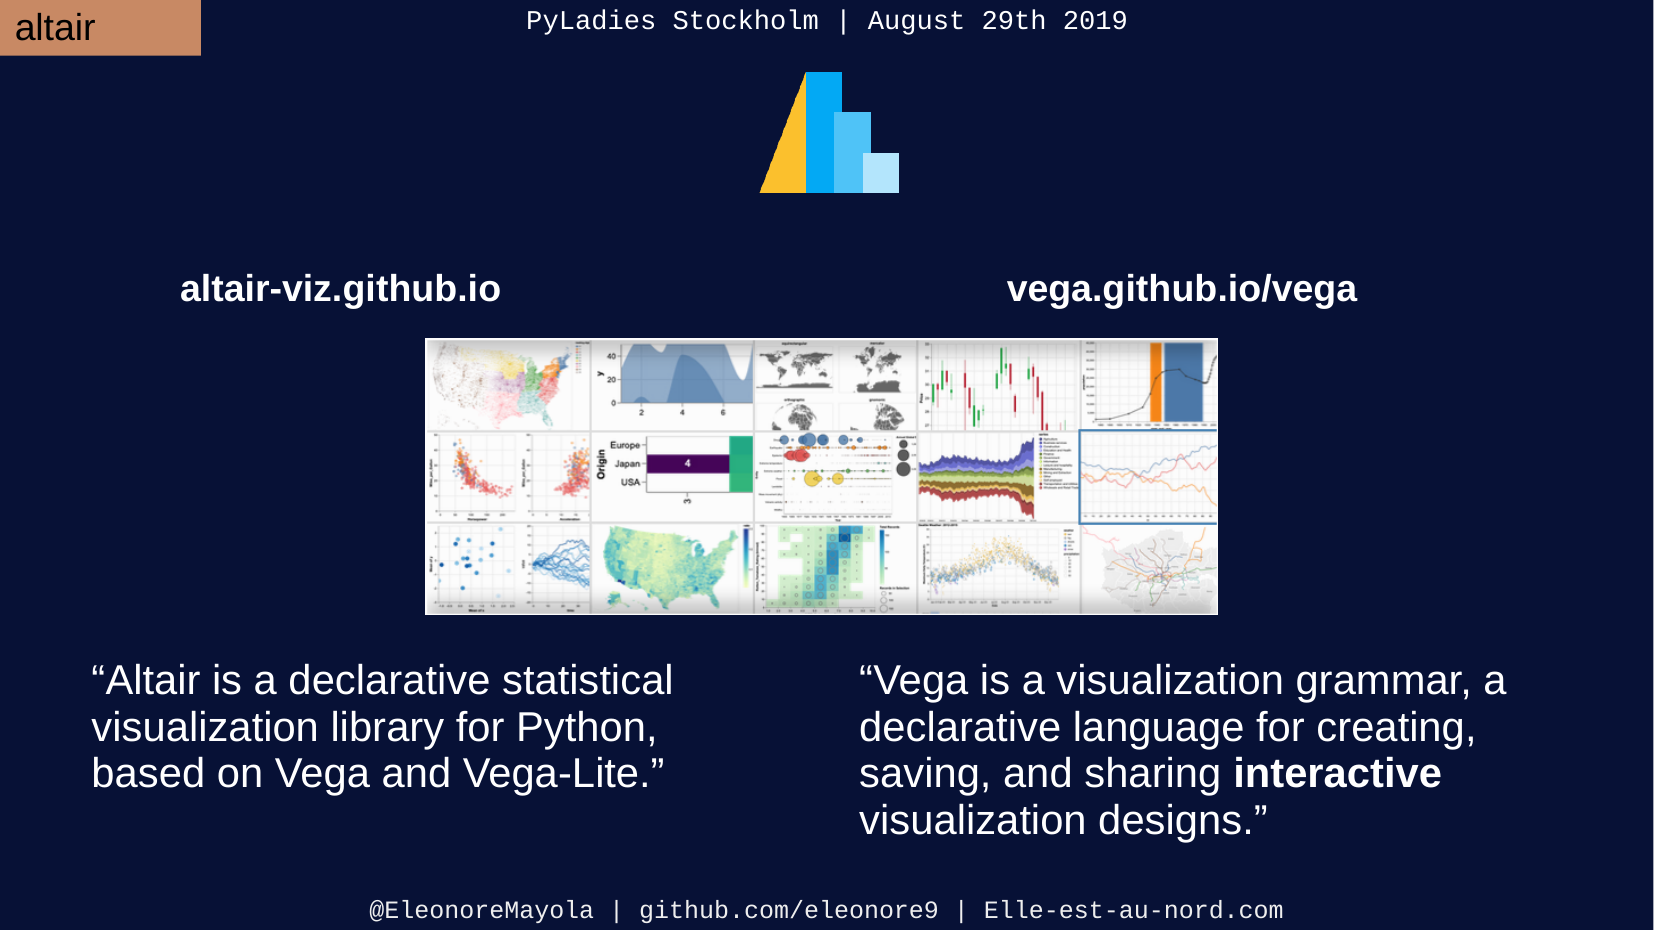

PyLadies Stockholm | August 29th 2019
altair
altair-viz.github.io
vega.github.io/vega
“Altair is a declarative statistical visualization library for Python, based on Vega and Vega-Lite.”
“Vega is a visualization grammar, a declarative language for creating, saving, and sharing interactive visualization designs.”
@EleonoreMayola | github.com/eleonore9 | Elle-est-au-nord.com